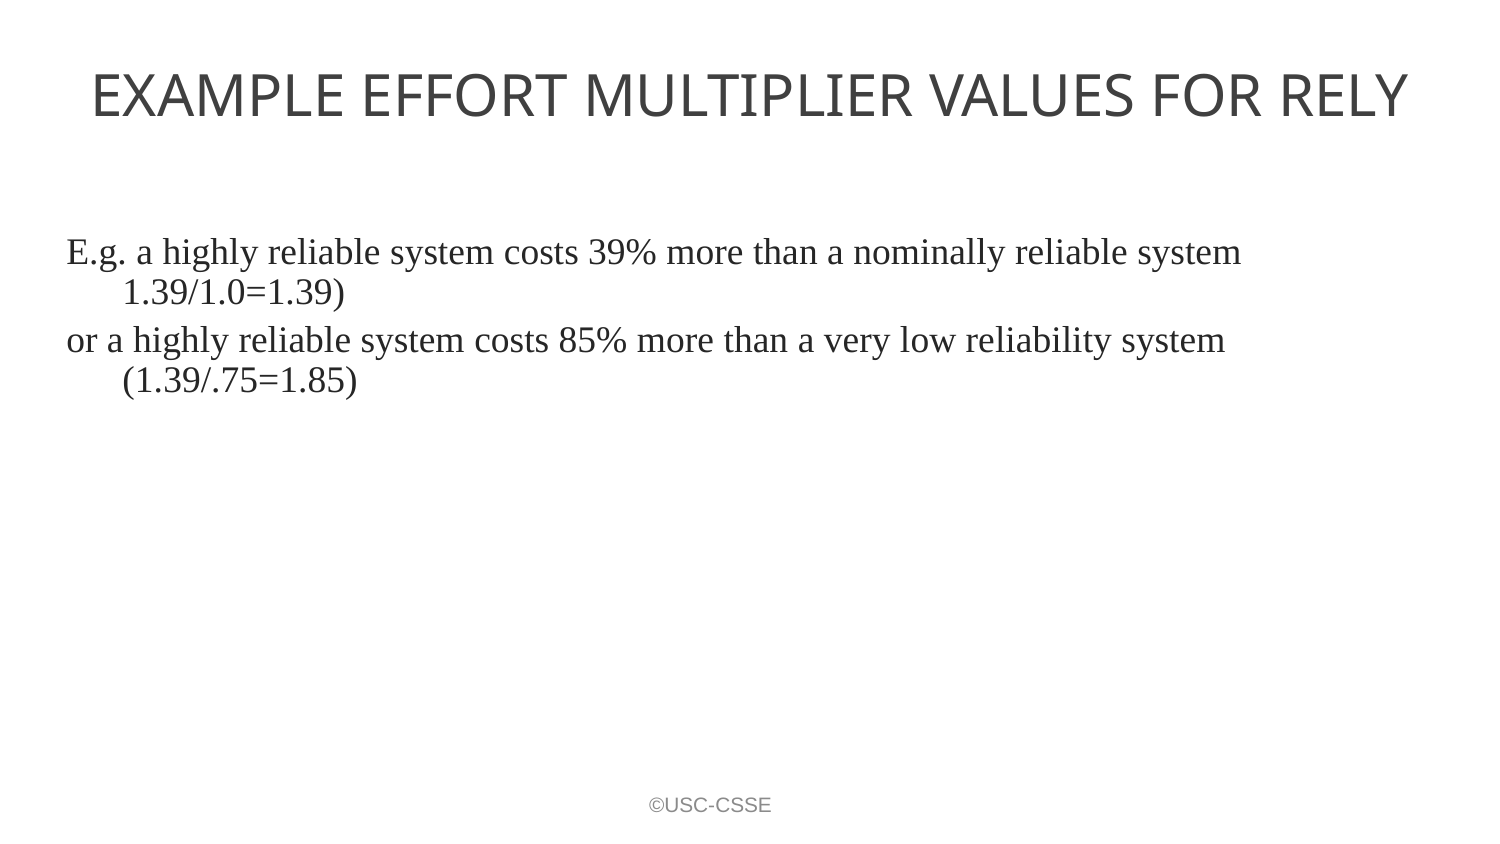

# Example Effort Multiplier Values for RELY
E.g. a highly reliable system costs 39% more than a nominally reliable system 1.39/1.0=1.39)
or a highly reliable system costs 85% more than a very low reliability system (1.39/.75=1.85)
©USC-CSSE